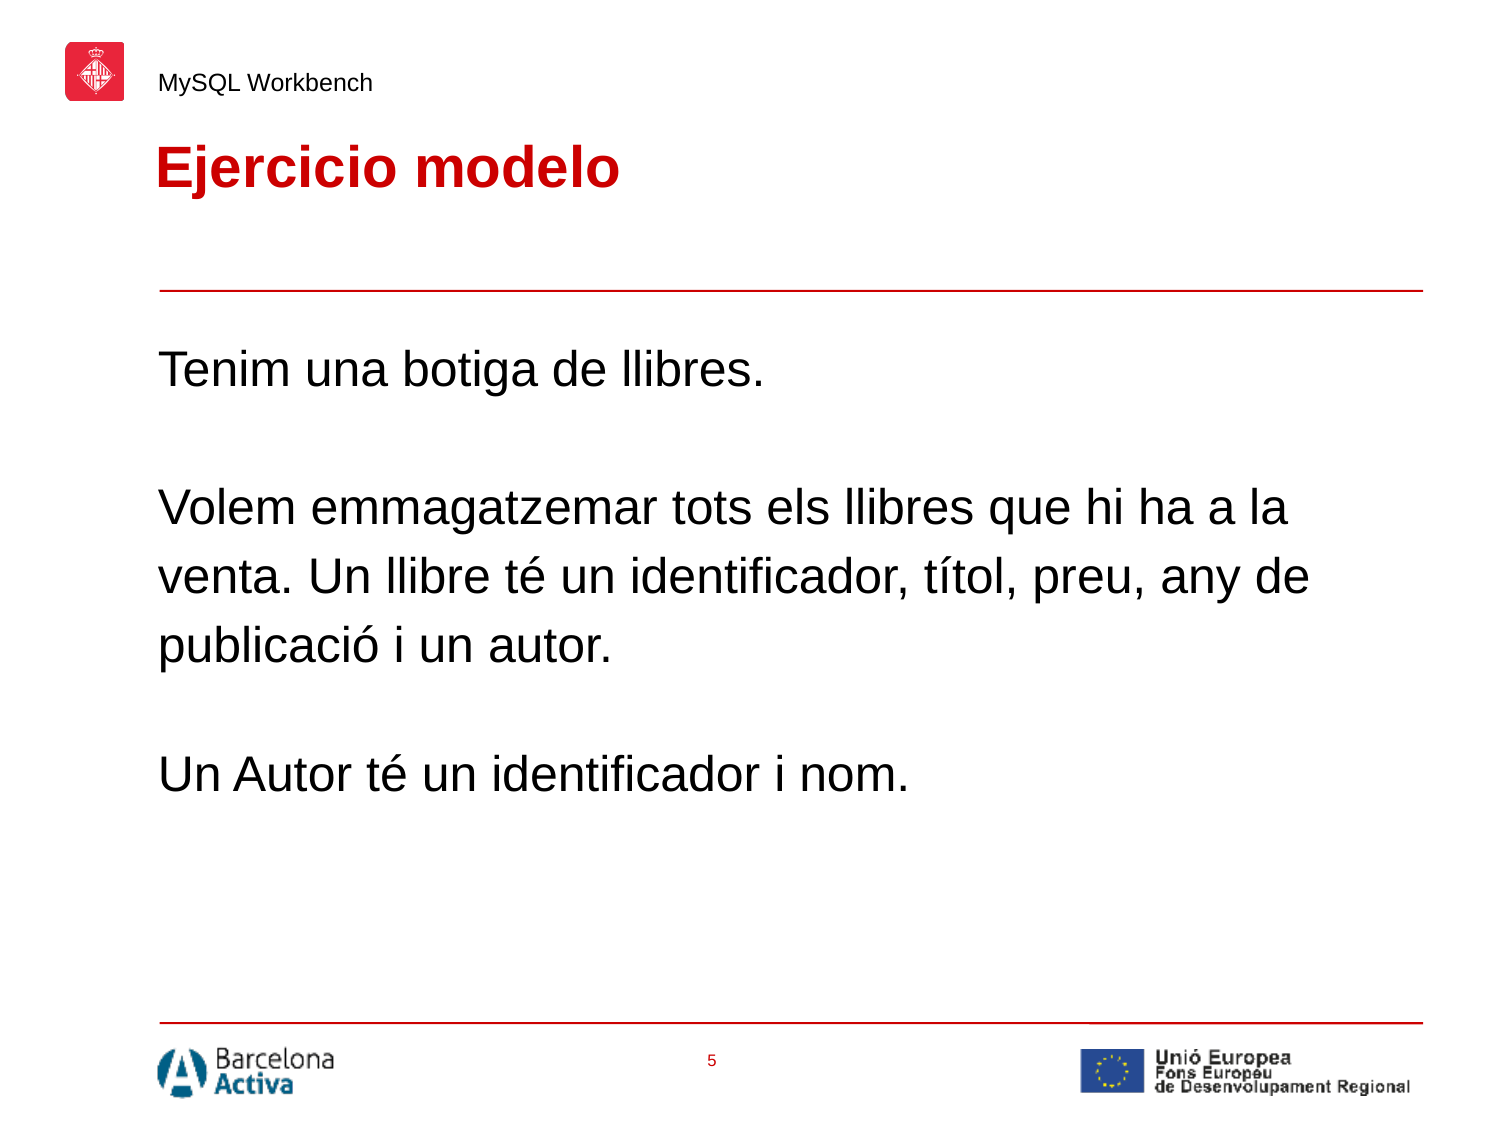

MySQL Workbench
Ejercicio modelo
Tenim una botiga de llibres.
Volem emmagatzemar tots els llibres que hi ha a la venta. Un llibre té un identificador, títol, preu, any de publicació i un autor.
Un Autor té un identificador i nom.